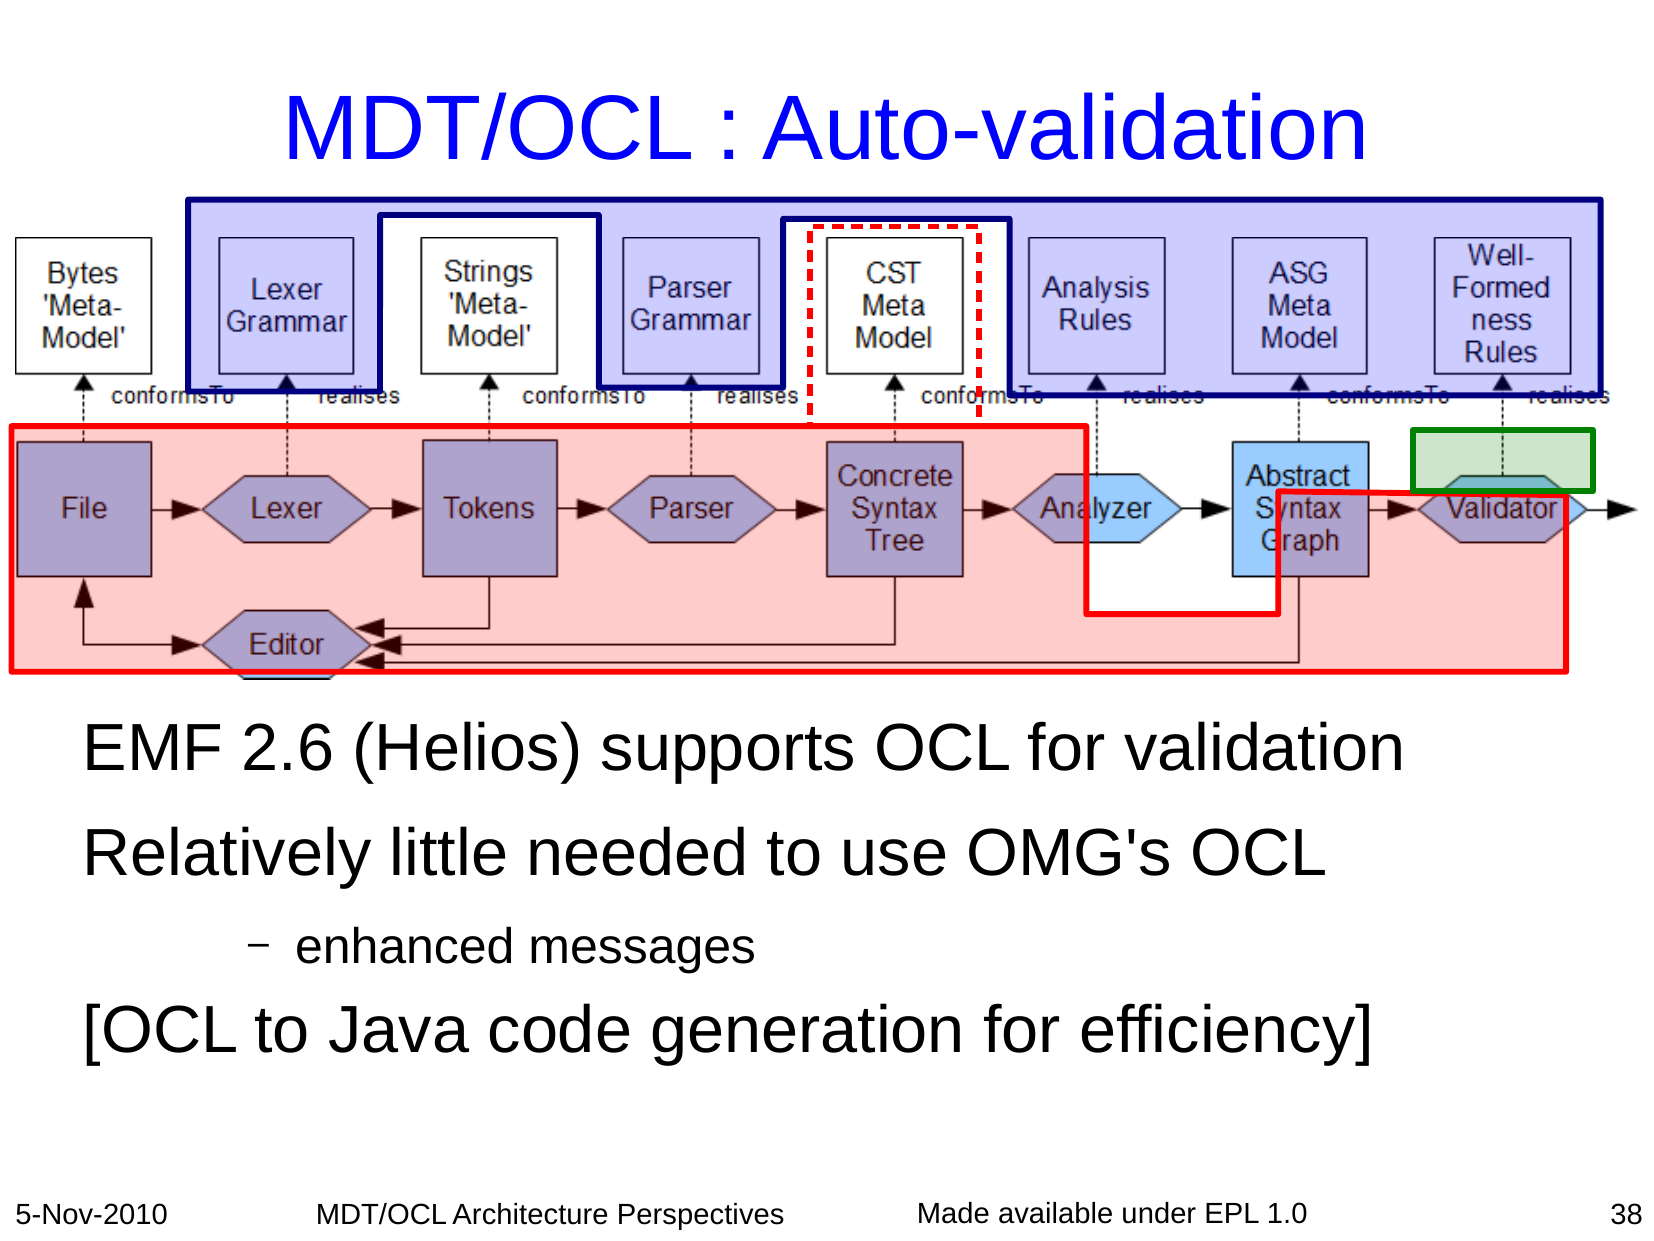

# MDT/OCL : Auto-validation
EMF 2.6 (Helios) supports OCL for validation
Relatively little needed to use OMG's OCL
enhanced messages
[OCL to Java code generation for efficiency]
5-Nov-2010
MDT/OCL Architecture Perspectives
38